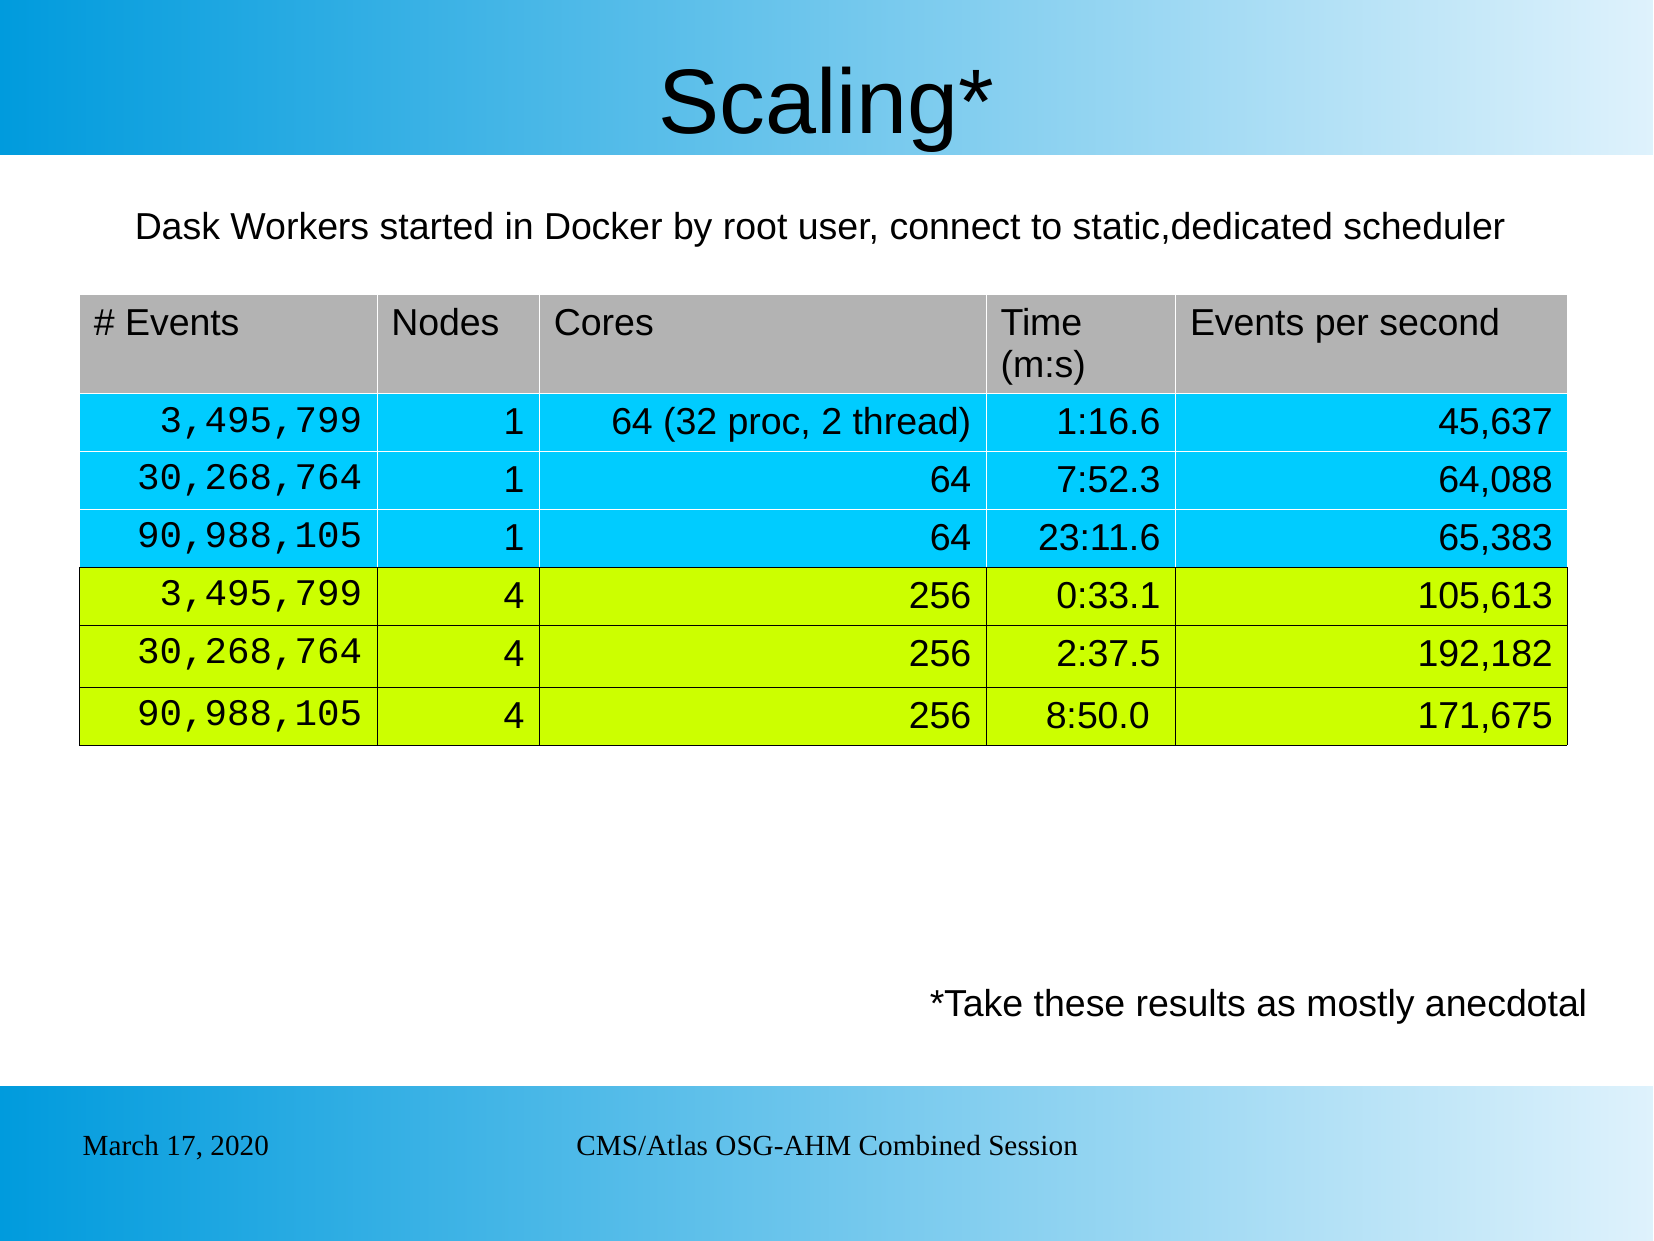

# Scaling*
Dask Workers started in Docker by root user, connect to static,dedicated scheduler
| # Events | Nodes | Cores | Time (m:s) | Events per second |
| --- | --- | --- | --- | --- |
| 3,495,799 | 1 | 64 (32 proc, 2 thread) | 1:16.6 | 45,637 |
| 30,268,764 | 1 | 64 | 7:52.3 | 64,088 |
| 90,988,105 | 1 | 64 | 23:11.6 | 65,383 |
| 3,495,799 | 4 | 256 | 0:33.1 | 105,613 |
| 30,268,764 | 4 | 256 | 2:37.5 | 192,182 |
| 90,988,105 | 4 | 256 | 8:50.0 | 171,675 |
*Take these results as mostly anecdotal
March 17, 2020
CMS/Atlas OSG-AHM Combined Session